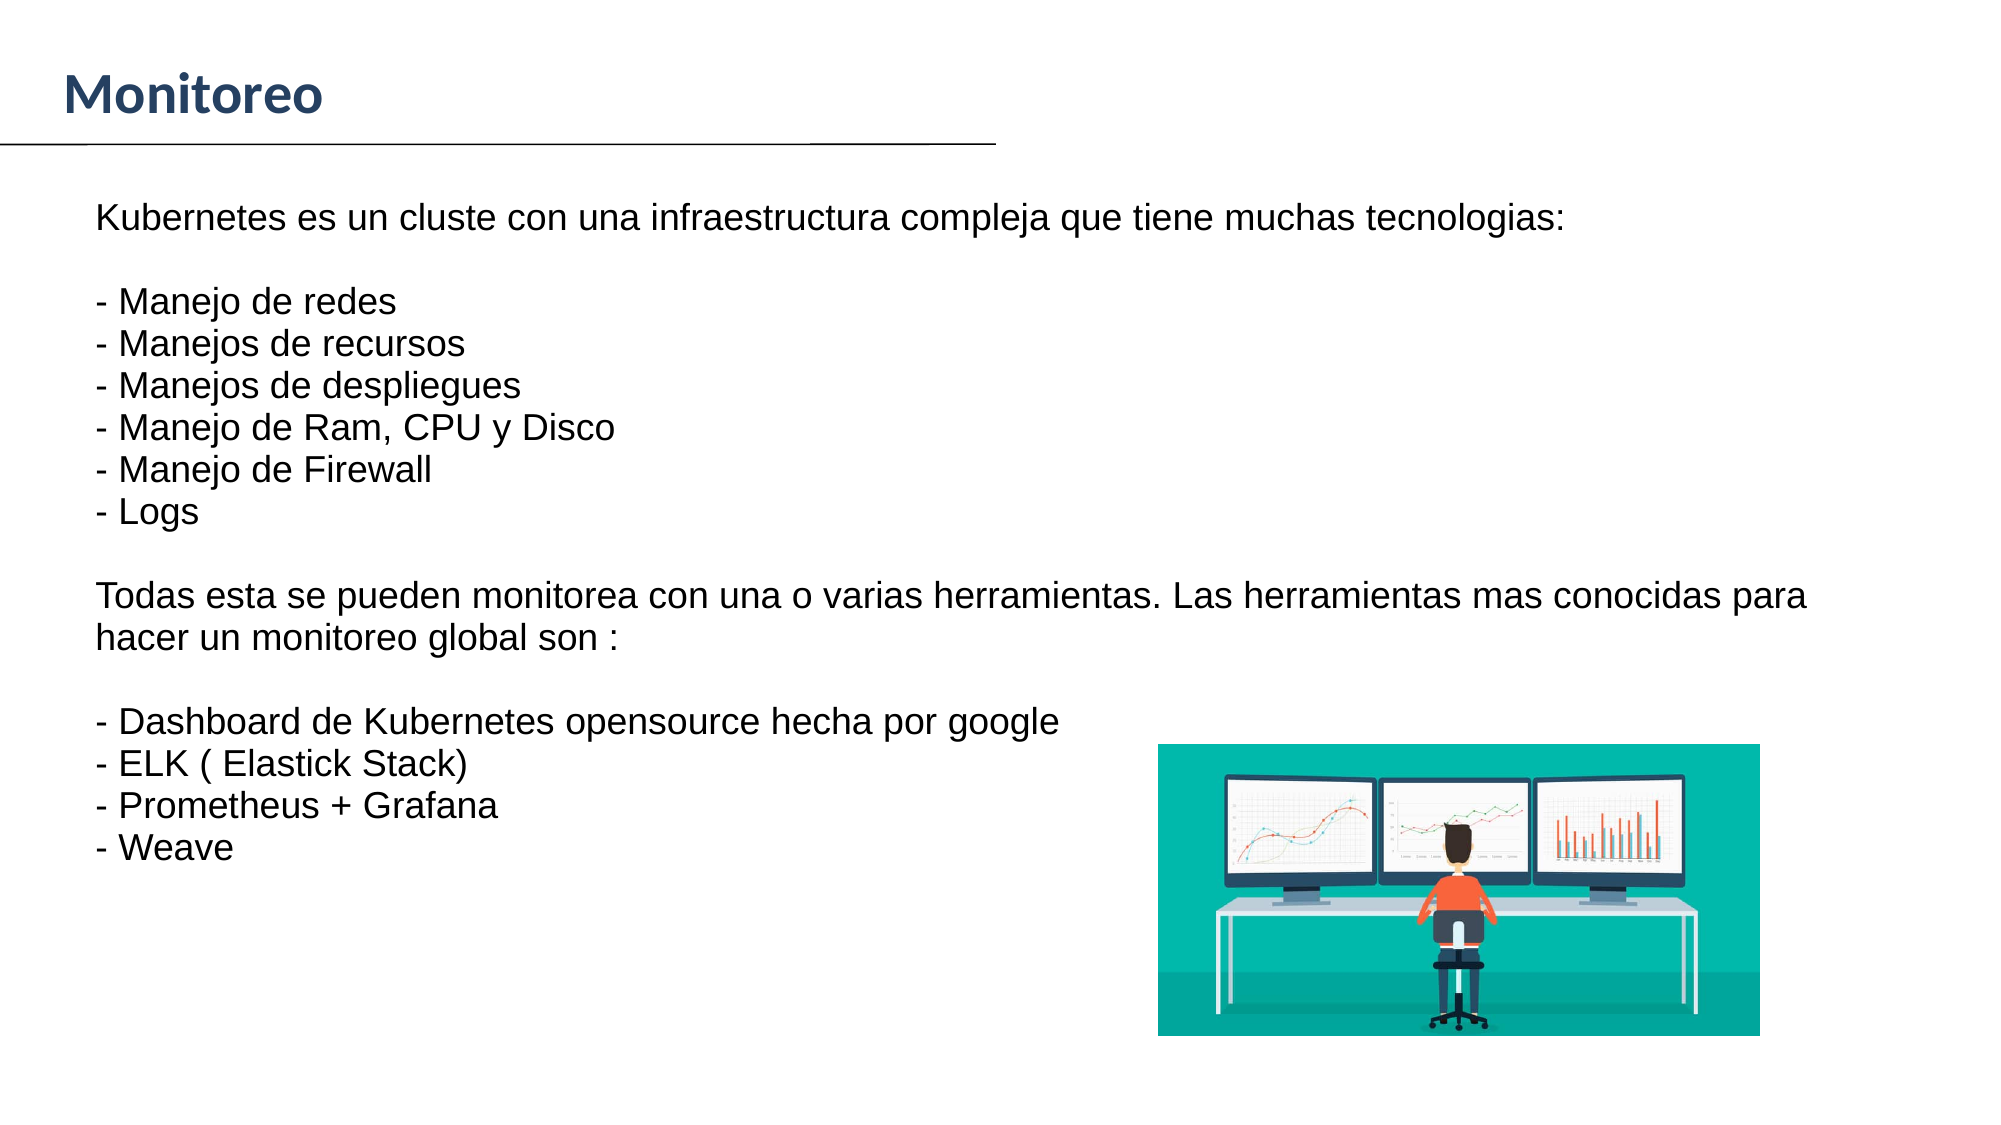

Monitoreo
Kubernetes es un cluste con una infraestructura compleja que tiene muchas tecnologias:
- Manejo de redes
- Manejos de recursos
- Manejos de despliegues
- Manejo de Ram, CPU y Disco
- Manejo de Firewall
- Logs
Todas esta se pueden monitorea con una o varias herramientas. Las herramientas mas conocidas para hacer un monitoreo global son :
- Dashboard de Kubernetes opensource hecha por google
- ELK ( Elastick Stack)
- Prometheus + Grafana
- Weave